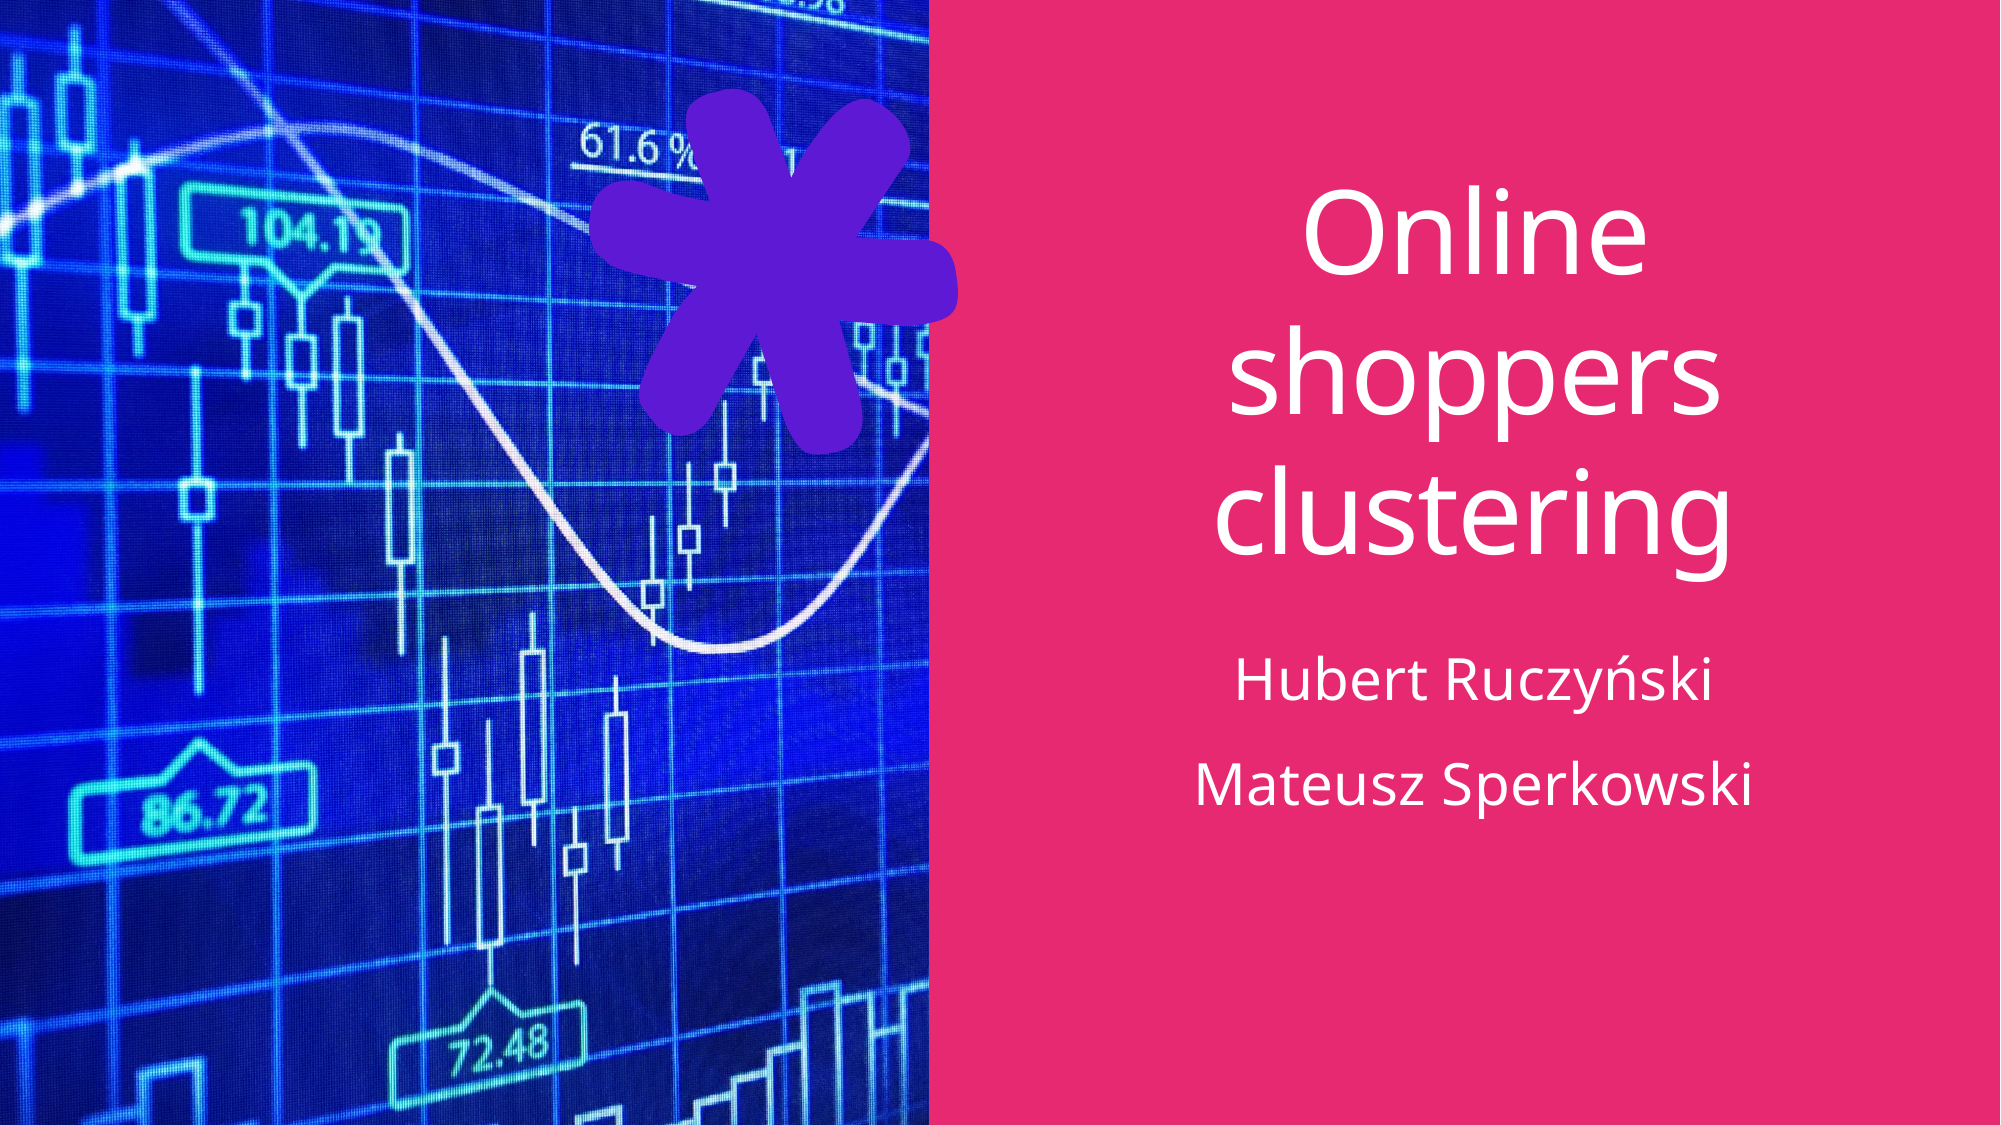

# Online shoppers clustering
Hubert Ruczyński
Mateusz Sperkowski